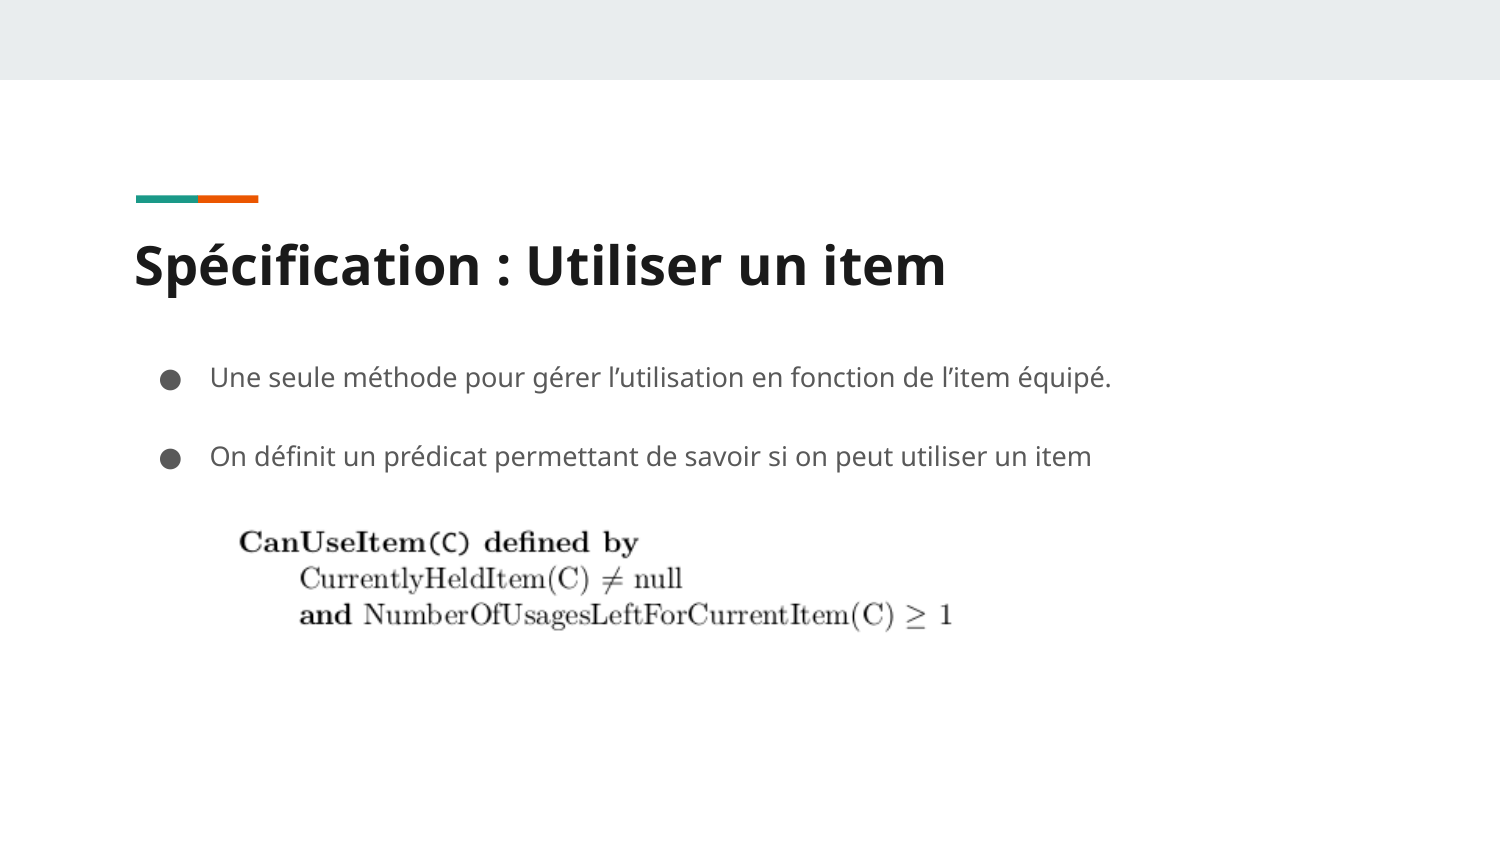

# Spécification : Utiliser un item
Une seule méthode pour gérer l’utilisation en fonction de l’item équipé.
On définit un prédicat permettant de savoir si on peut utiliser un item